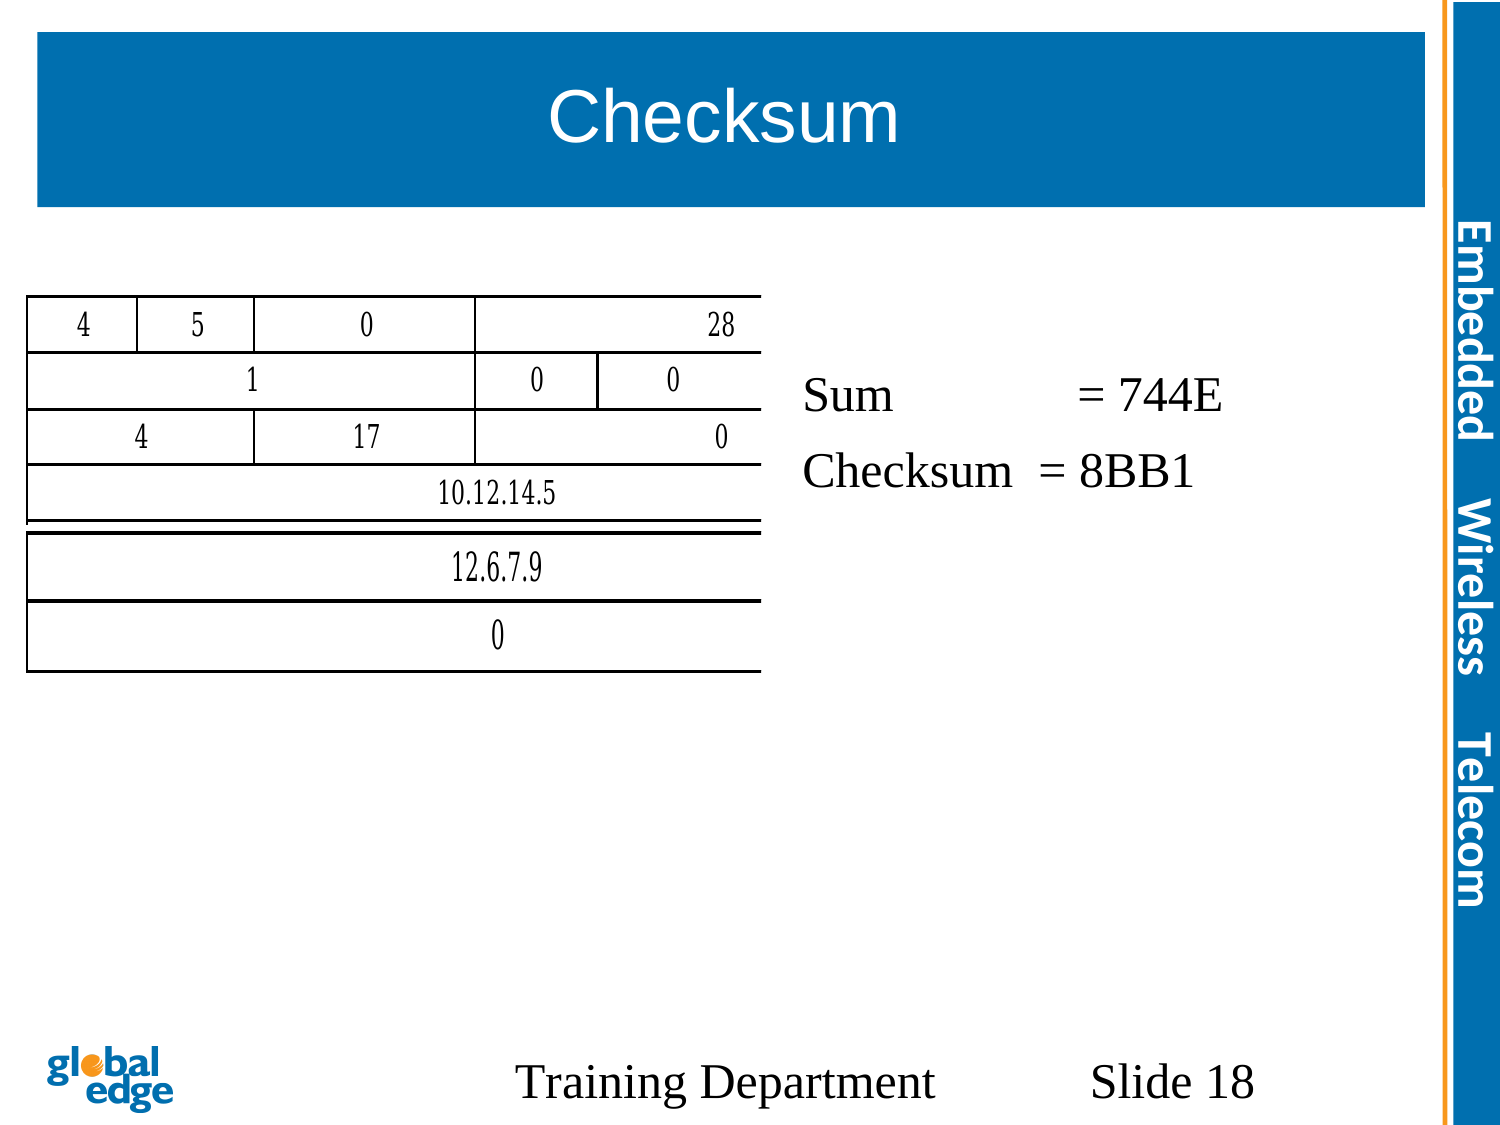

# Checksum
Sum		 = 744E
Checksum = 8BB1
18